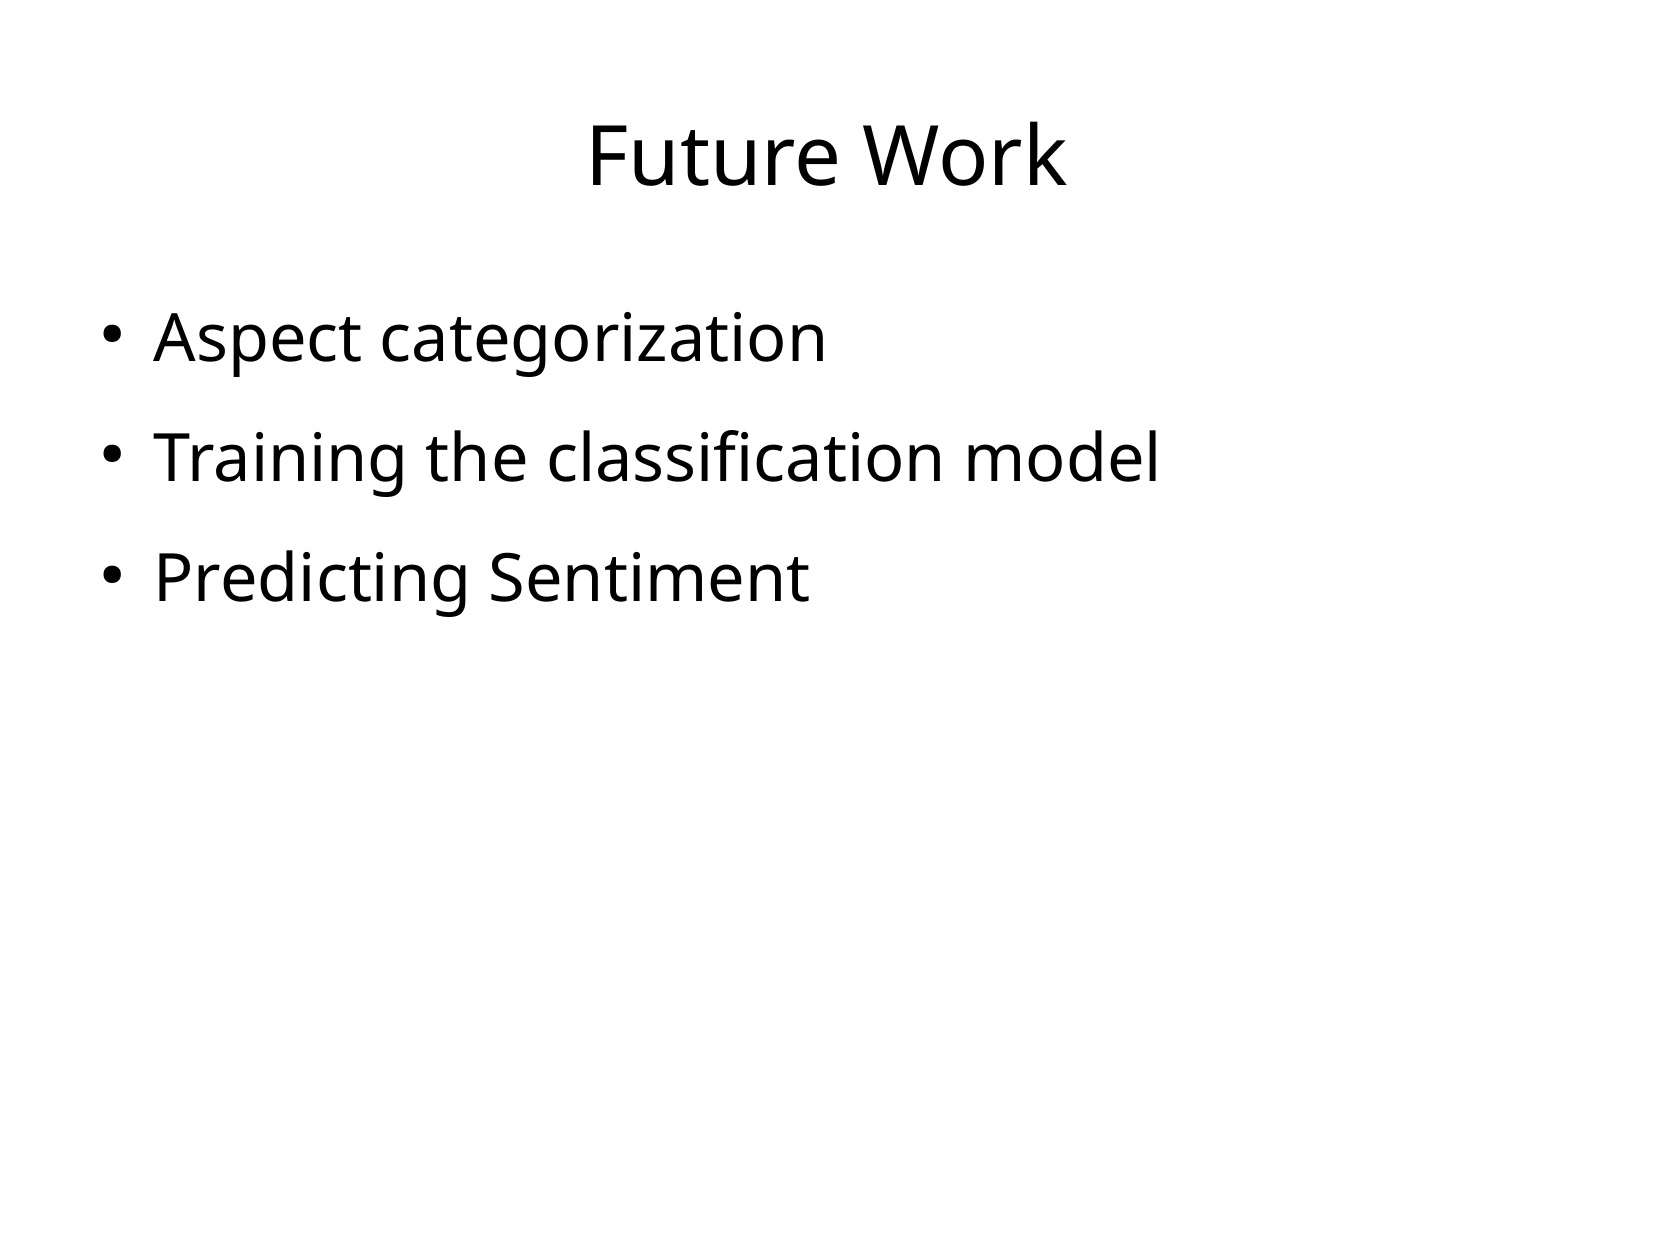

# Future Work
Aspect categorization
Training the classification model
Predicting Sentiment